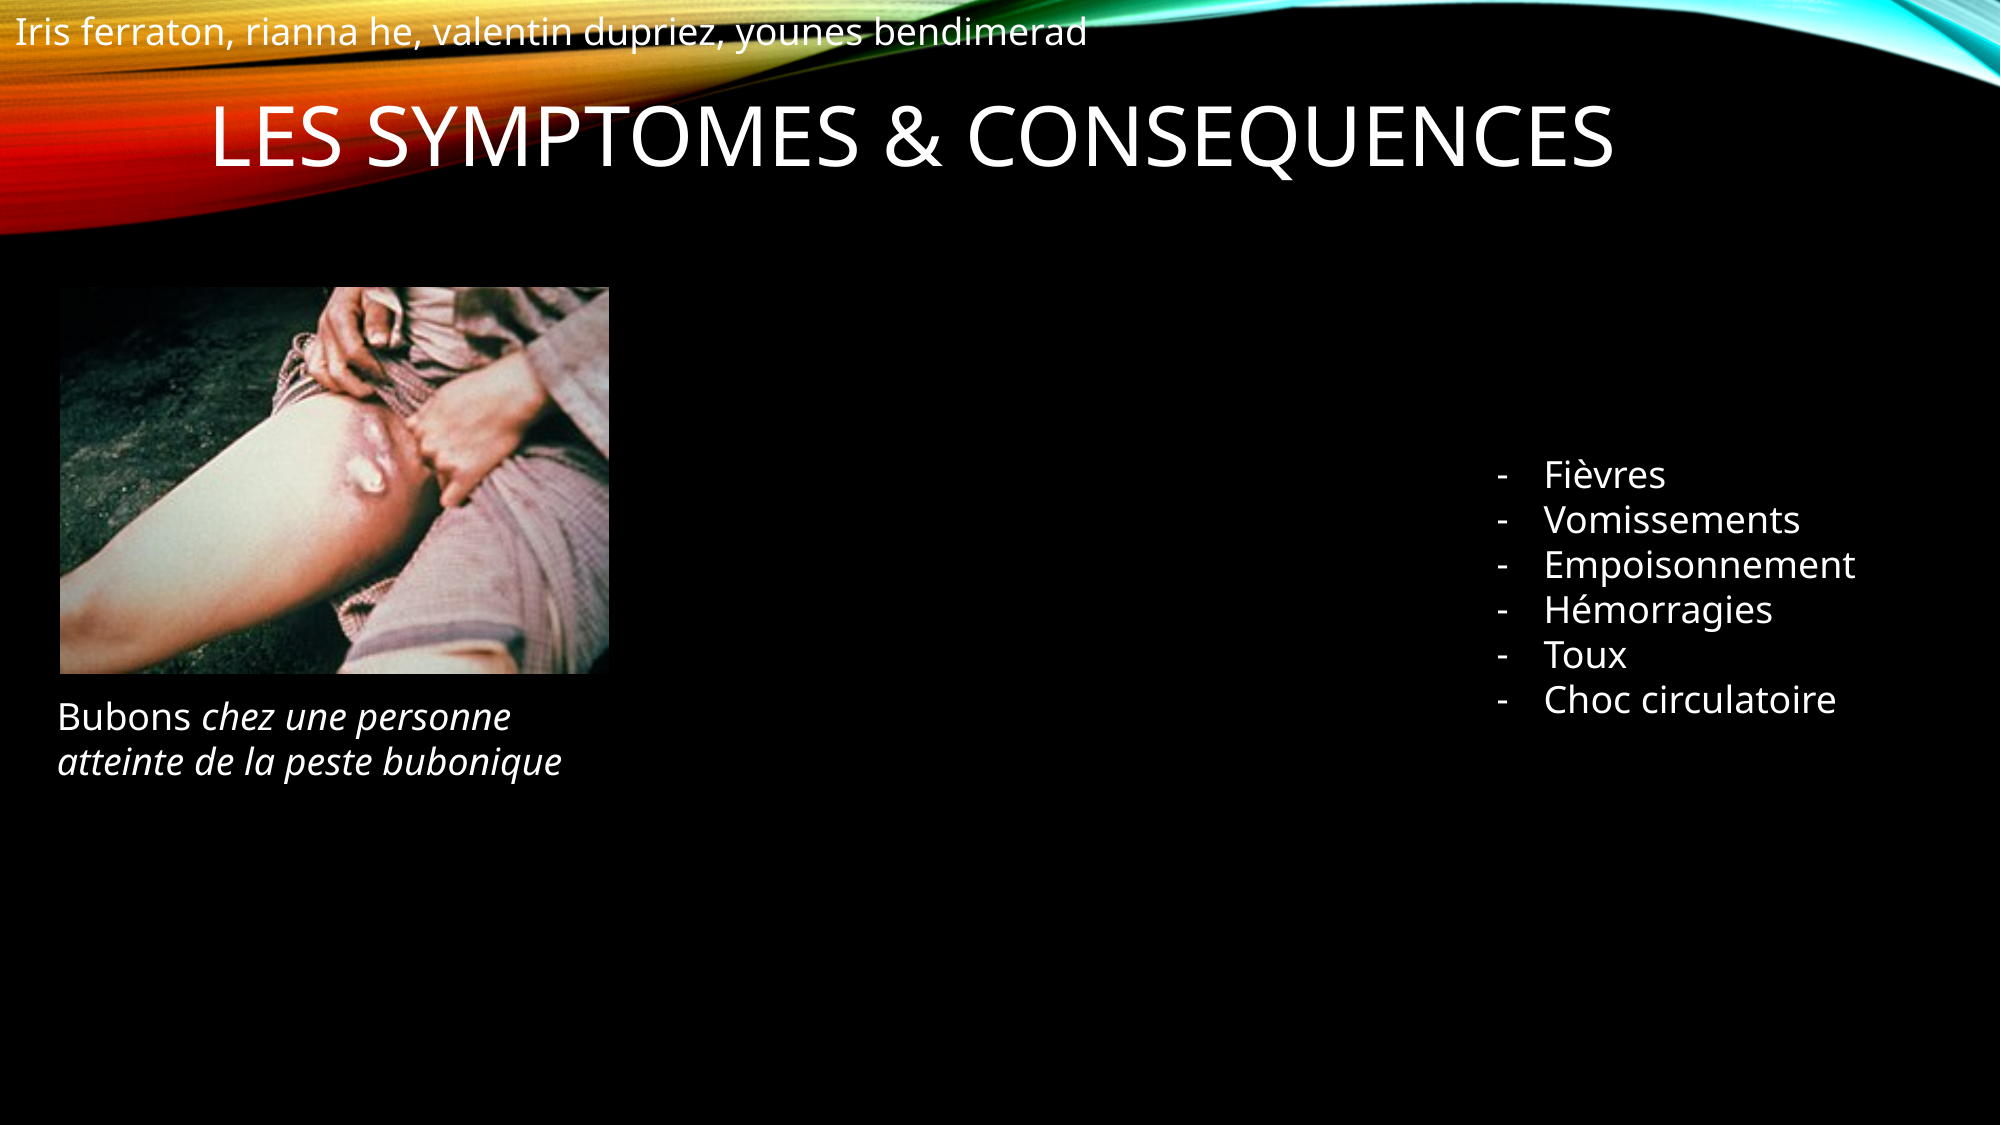

Iris ferraton, rianna he, valentin dupriez, younes bendimerad
# LES SYMPTOMES & Consequences
Fièvres
Vomissements
Empoisonnement
Hémorragies
Toux
Choc circulatoire
Bubons chez une personne
atteinte de la peste bubonique